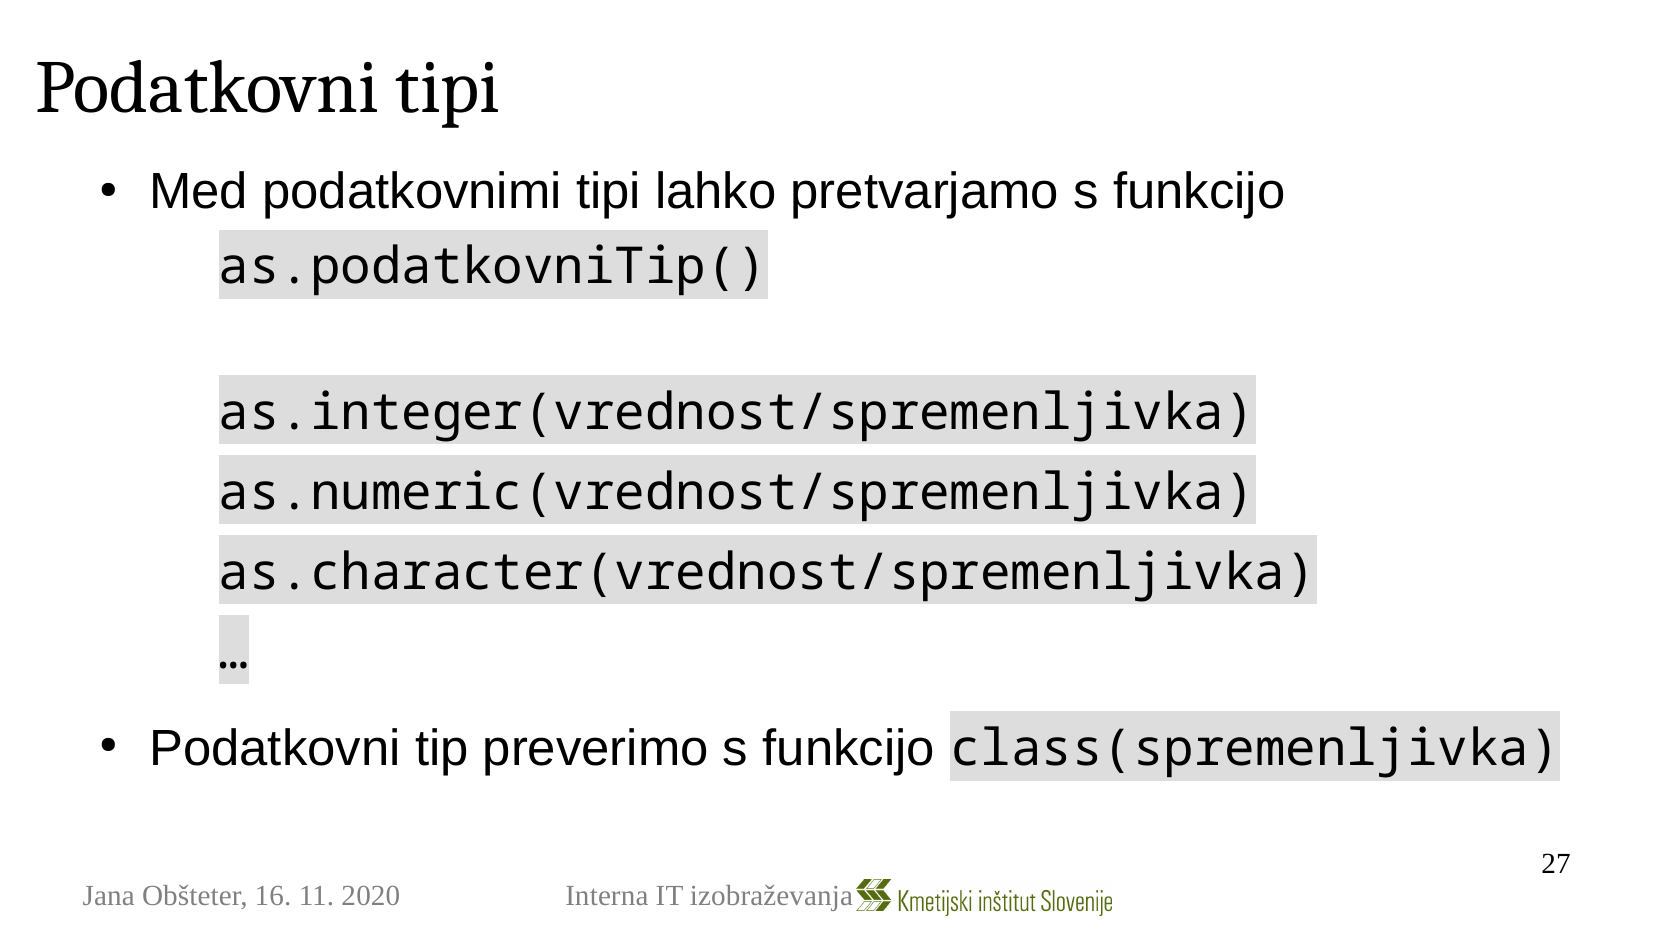

Podatkovni tipi
# Med podatkovnimi tipi lahko pretvarjamo s funkcijo as.podatkovniTip() as.integer(vrednost/spremenljivka) as.numeric(vrednost/spremenljivka) as.character(vrednost/spremenljivka) …
Podatkovni tip preverimo s funkcijo class(spremenljivka)
27